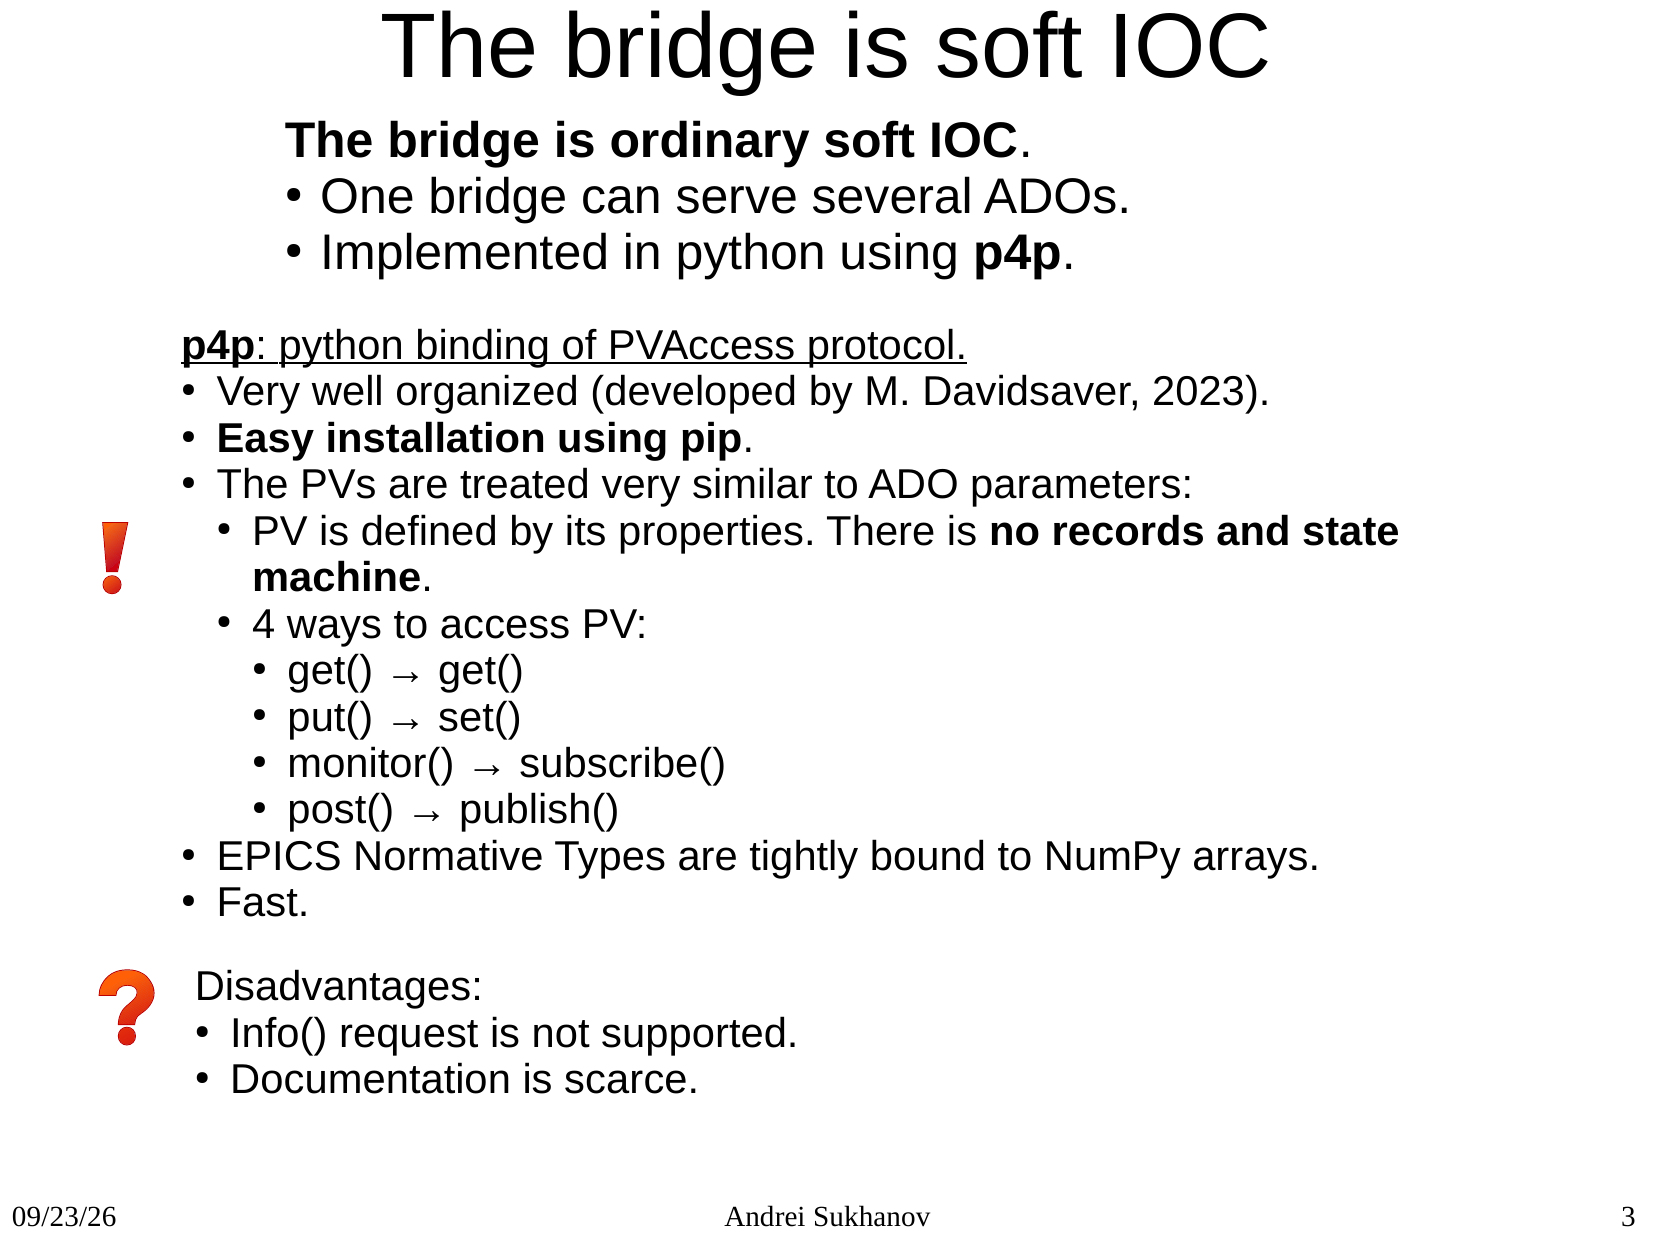

# The bridge is soft IOC
The bridge is ordinary soft IOC.
One bridge can serve several ADOs.
Implemented in python using p4p.
p4p: python binding of PVAccess protocol.
Very well organized (developed by M. Davidsaver, 2023).
Easy installation using pip.
The PVs are treated very similar to ADO parameters:
PV is defined by its properties. There is no records and state machine.
4 ways to access PV:
get() → get()
put() → set()
monitor() → subscribe()
post() → publish()
EPICS Normative Types are tightly bound to NumPy arrays.
Fast.
Disadvantages:
Info() request is not supported.
Documentation is scarce.
Andrei Sukhanov
3